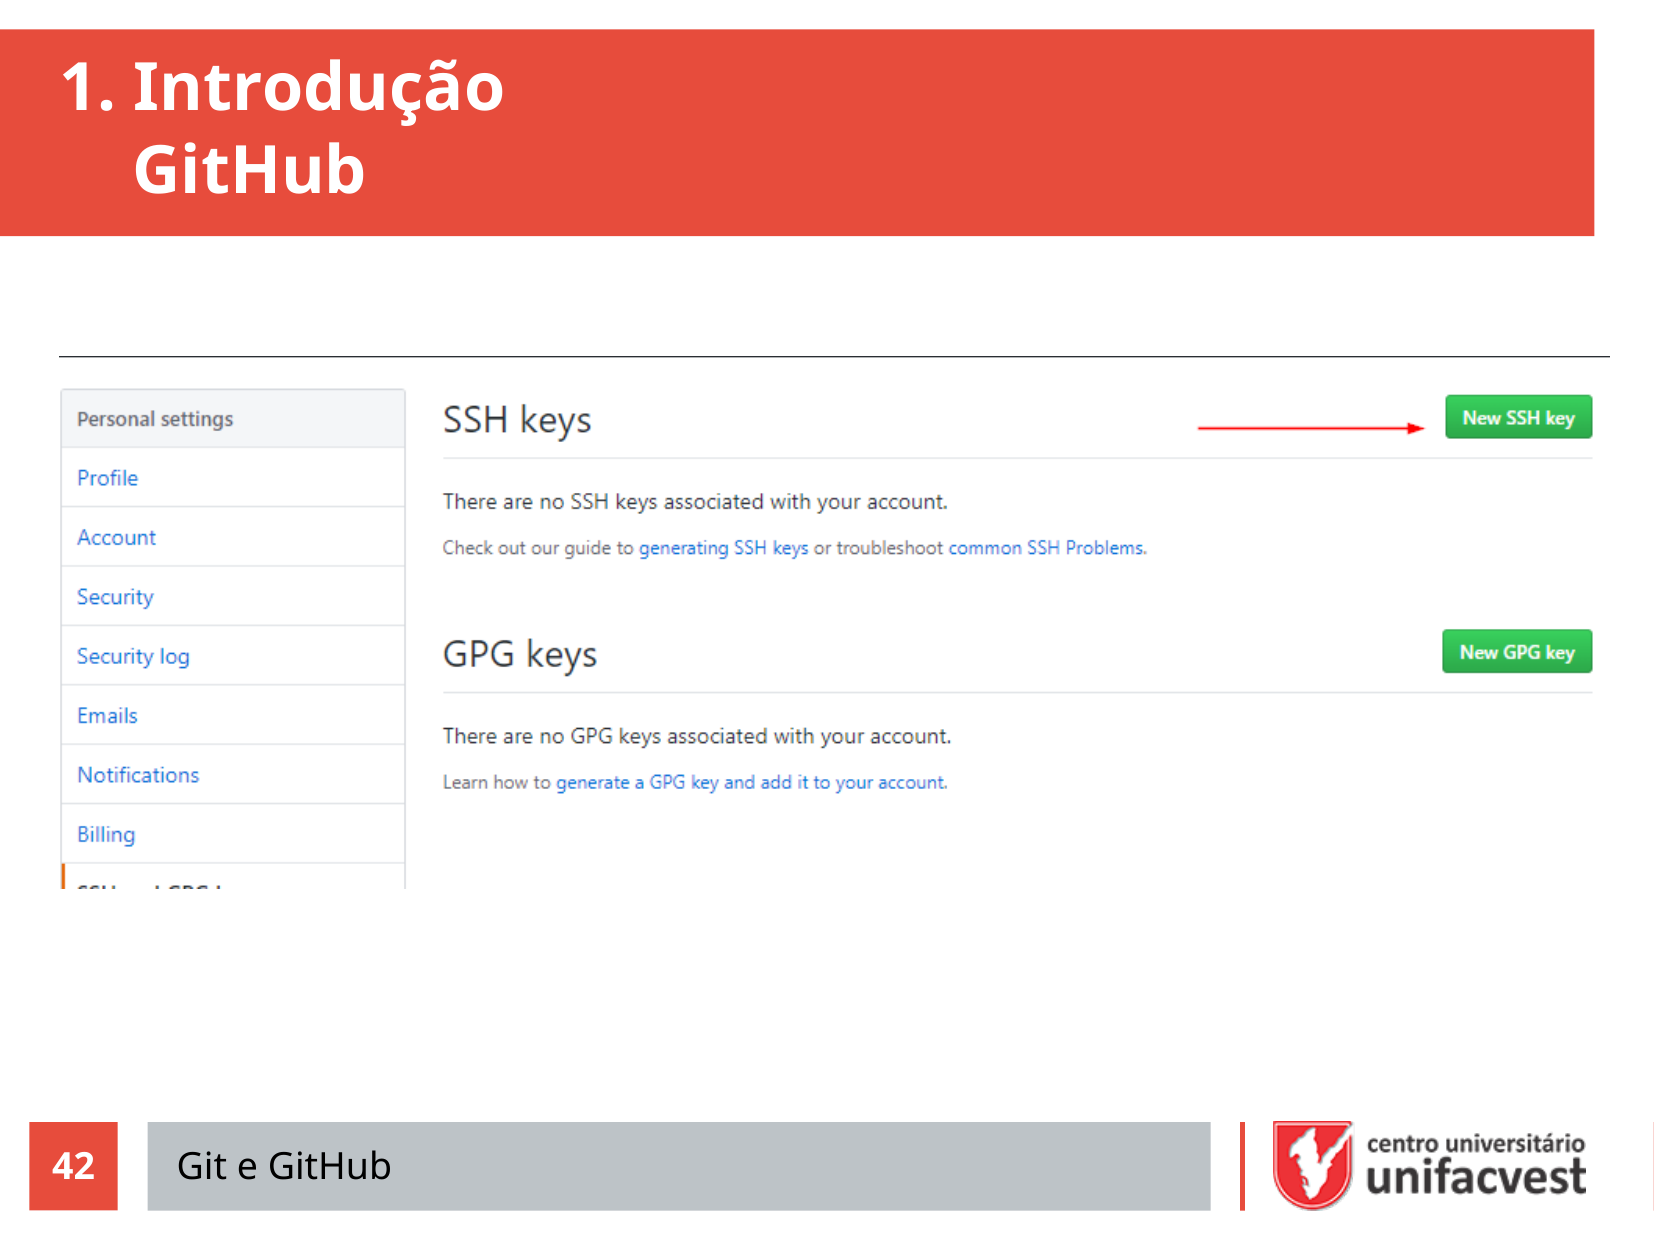

# 1. Introdução GitHub
42
Git e GitHub